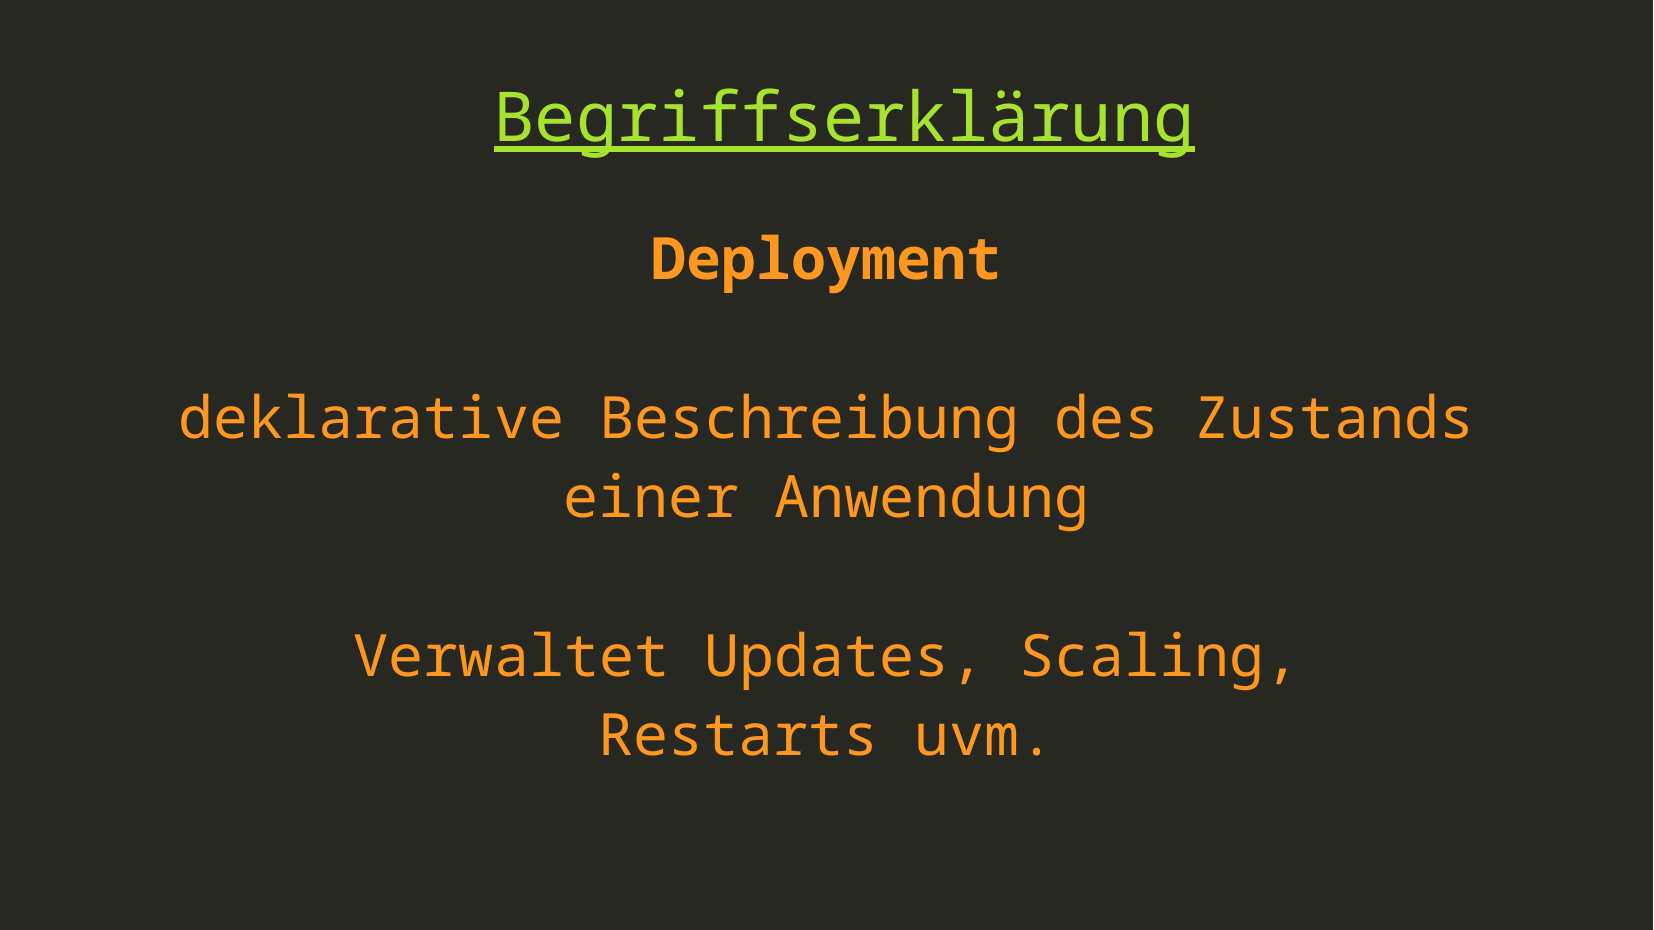

# Begriffserklärung
Deployment
deklarative Beschreibung des Zustands einer Anwendung
Verwaltet Updates, Scaling,
Restarts uvm.